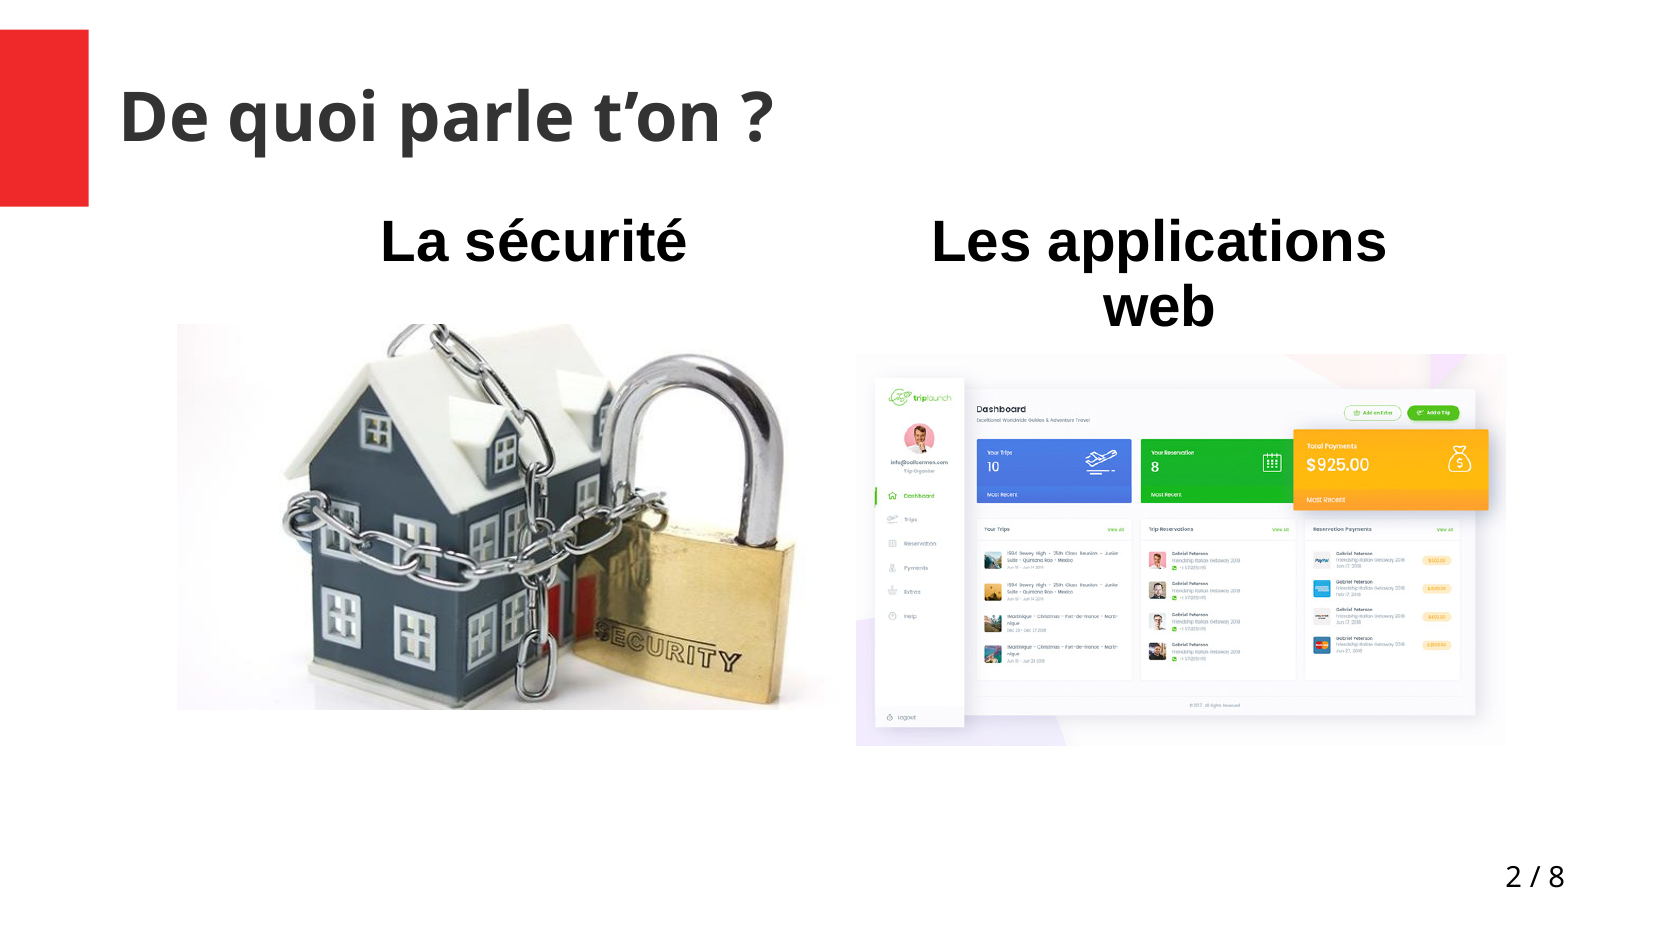

# De quoi parle t’on ?
| La sécurité | Les applications web |
| --- | --- |
2